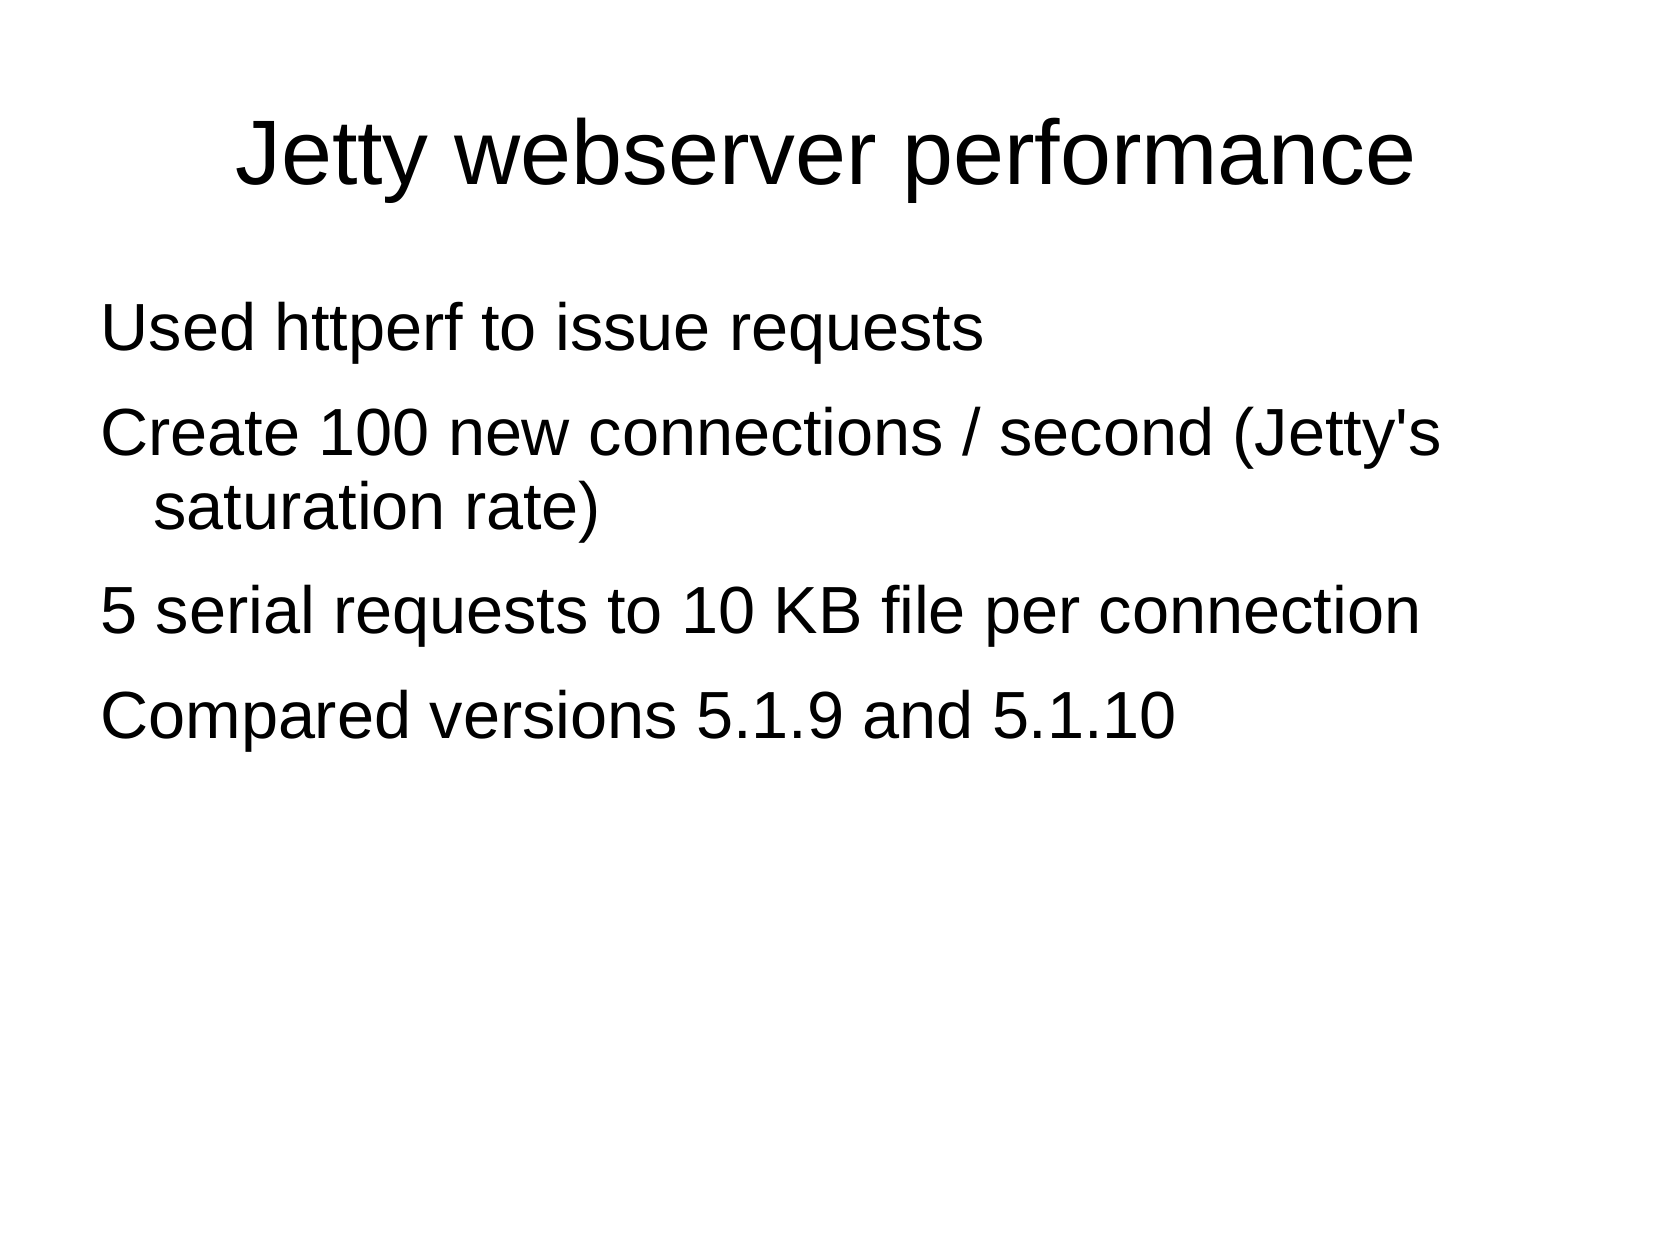

# Jetty webserver performance
Used httperf to issue requests
Create 100 new connections / second (Jetty's saturation rate)
5 serial requests to 10 KB file per connection
Compared versions 5.1.9 and 5.1.10